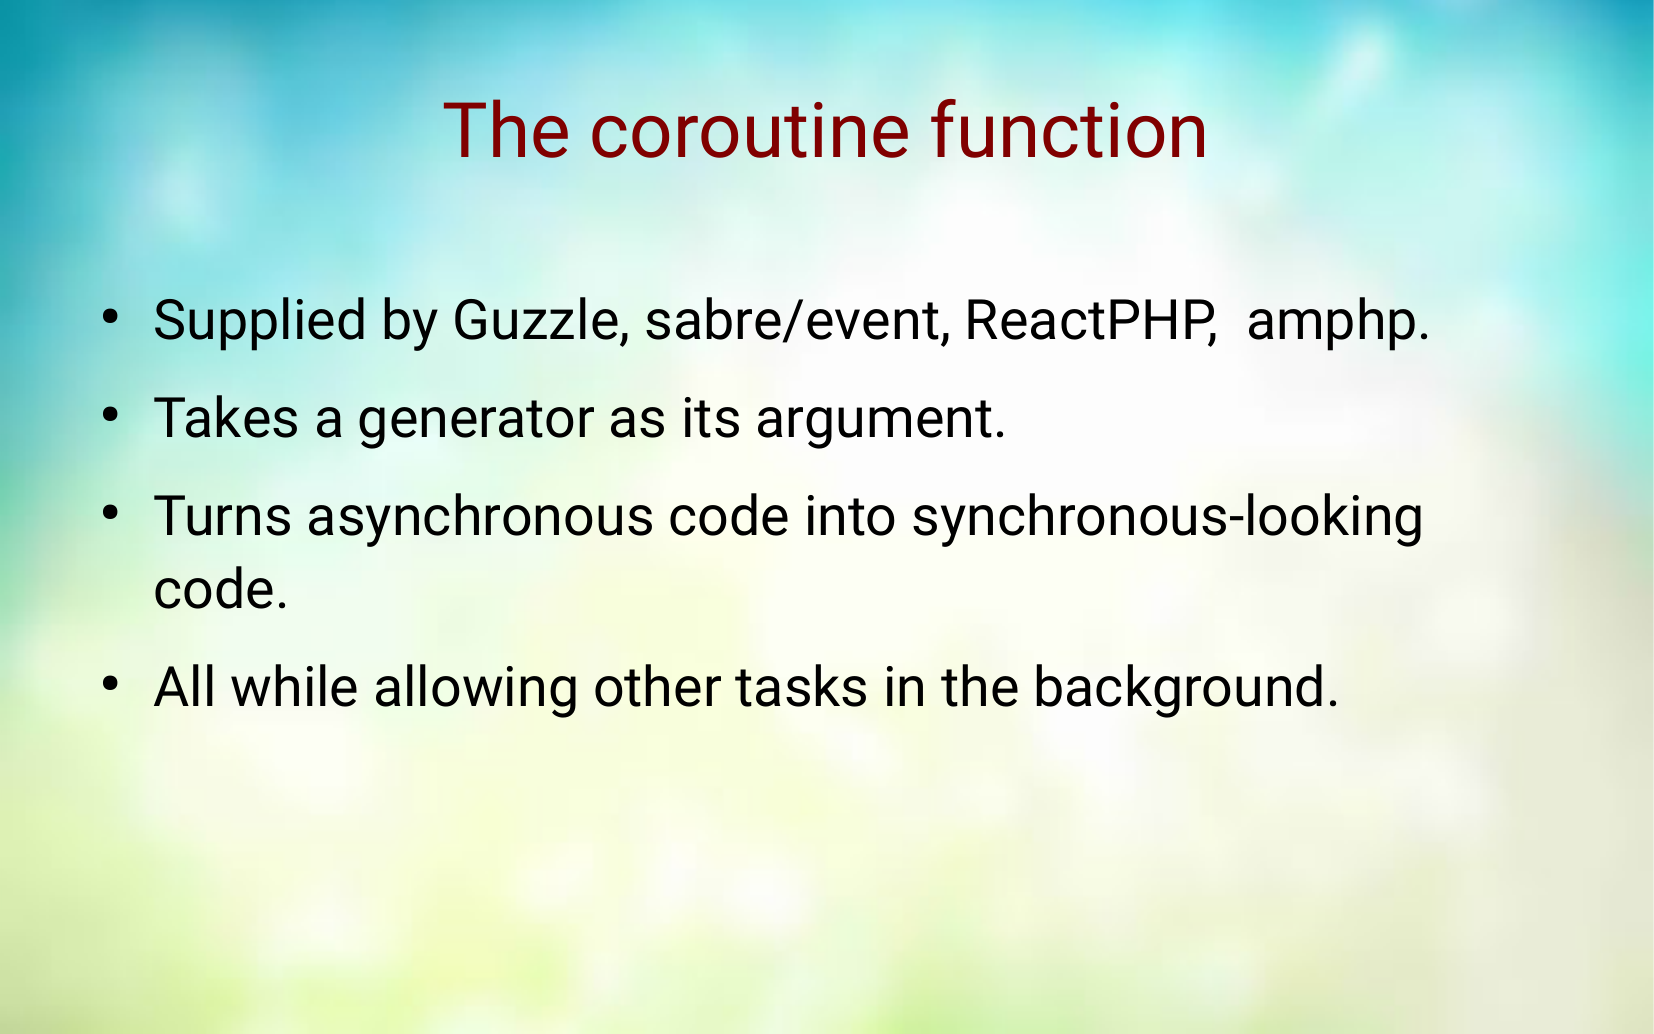

# The coroutine function
Supplied by Guzzle, sabre/event, ReactPHP, amphp.
Takes a generator as its argument.
Turns asynchronous code into synchronous-looking code.
All while allowing other tasks in the background.